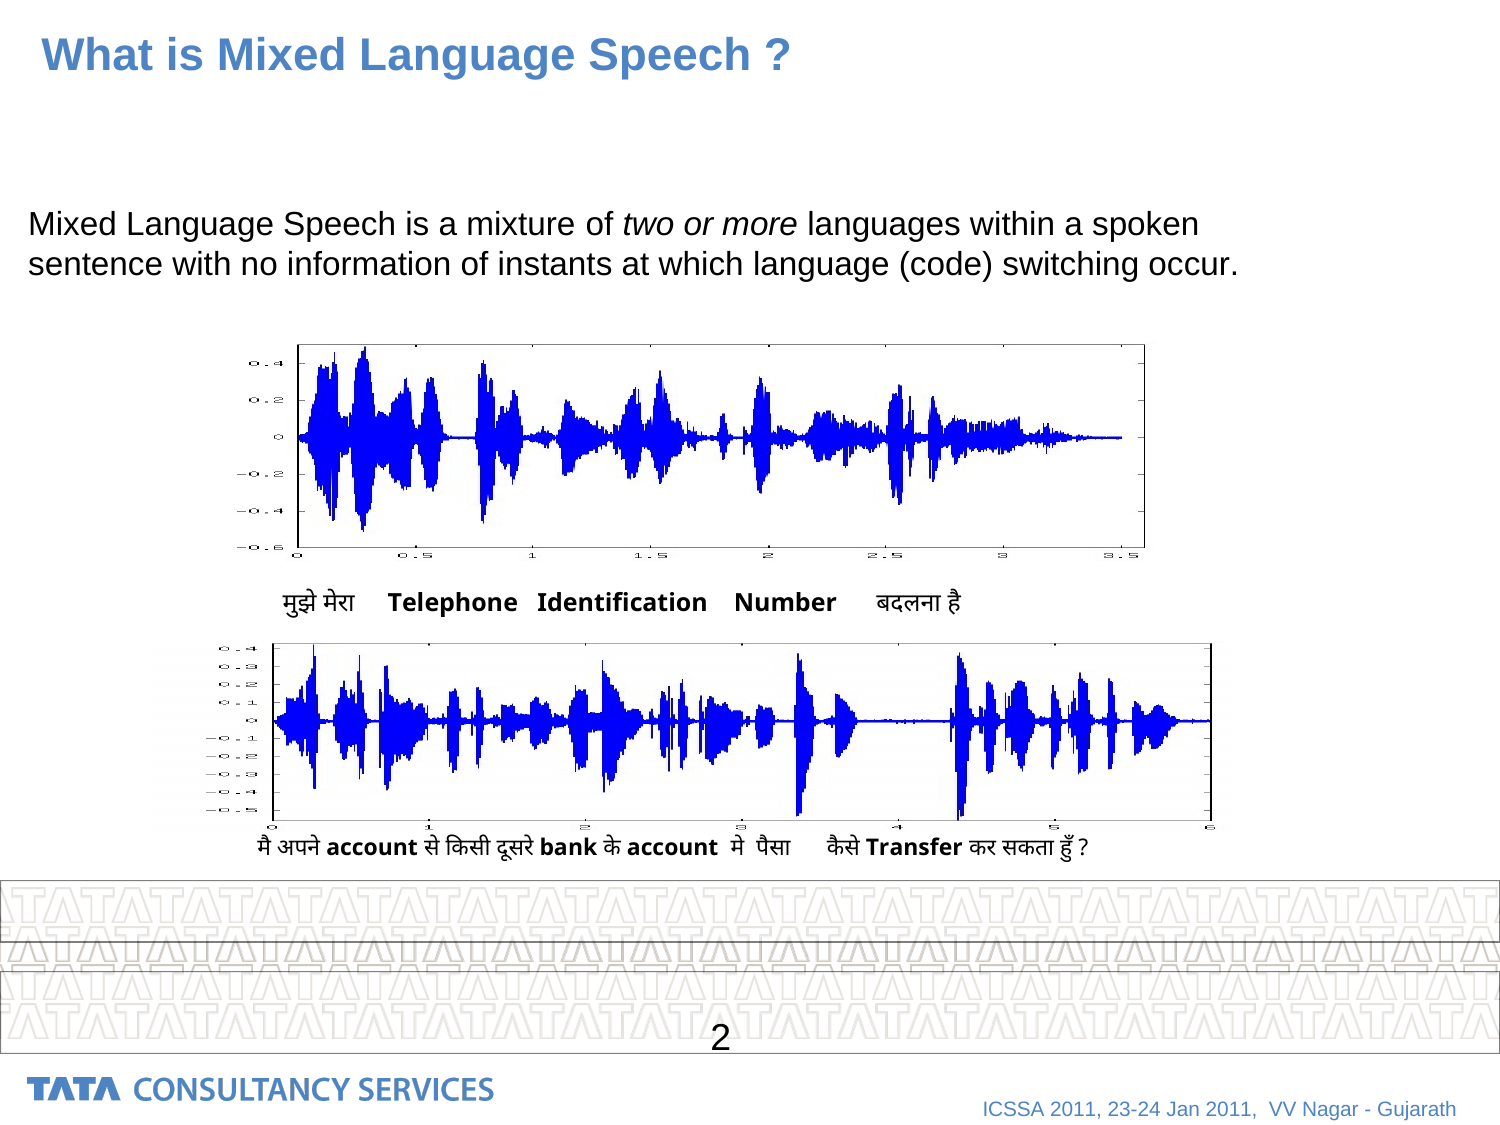

# What is Mixed Language Speech ?
Mixed Language Speech is a mixture of two or more languages within a spoken
sentence with no information of instants at which language (code) switching occur.
 मुझे मेरा Telephone Identification Number बदलना है
 मै अपने account से किसी दूसरे bank के account मे पैसा कैसे Transfer कर सकता हुँ ?
2
 मुझे मेरा Telephone Identification Number बदलना है